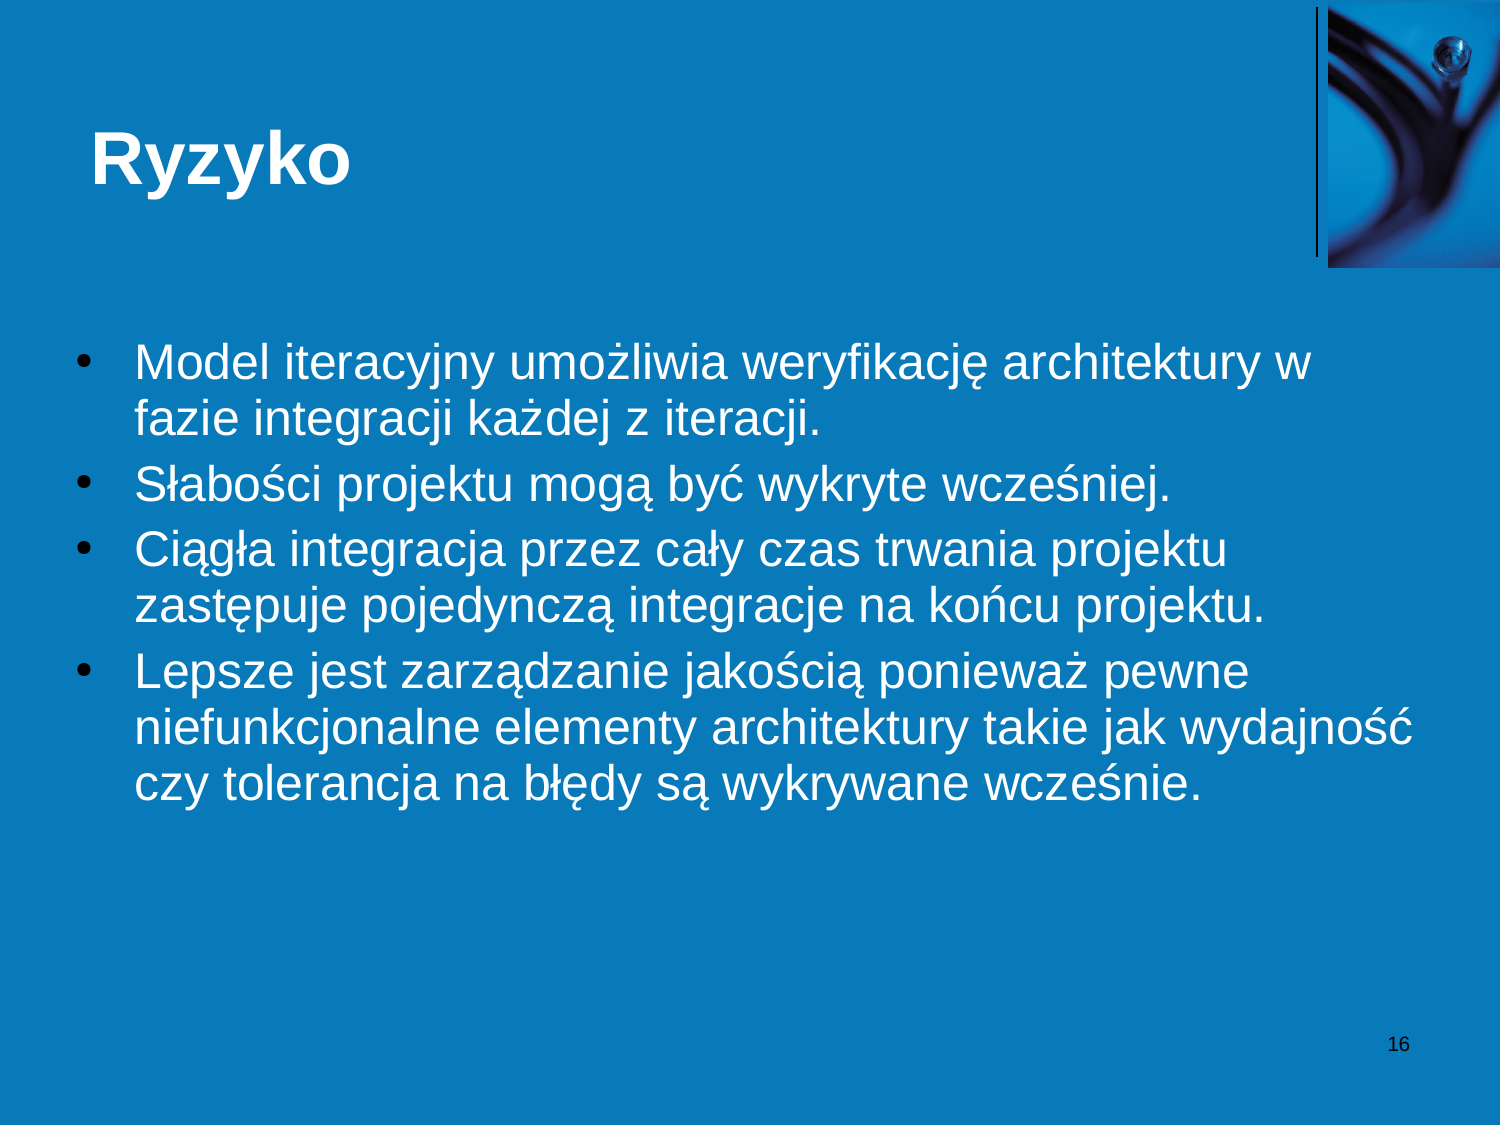

# Ryzyko
Model iteracyjny umożliwia weryfikację architektury w fazie integracji każdej z iteracji.
Słabości projektu mogą być wykryte wcześniej.
Ciągła integracja przez cały czas trwania projektu zastępuje pojedynczą integracje na końcu projektu.
Lepsze jest zarządzanie jakością ponieważ pewne niefunkcjonalne elementy architektury takie jak wydajność czy tolerancja na błędy są wykrywane wcześnie.
16